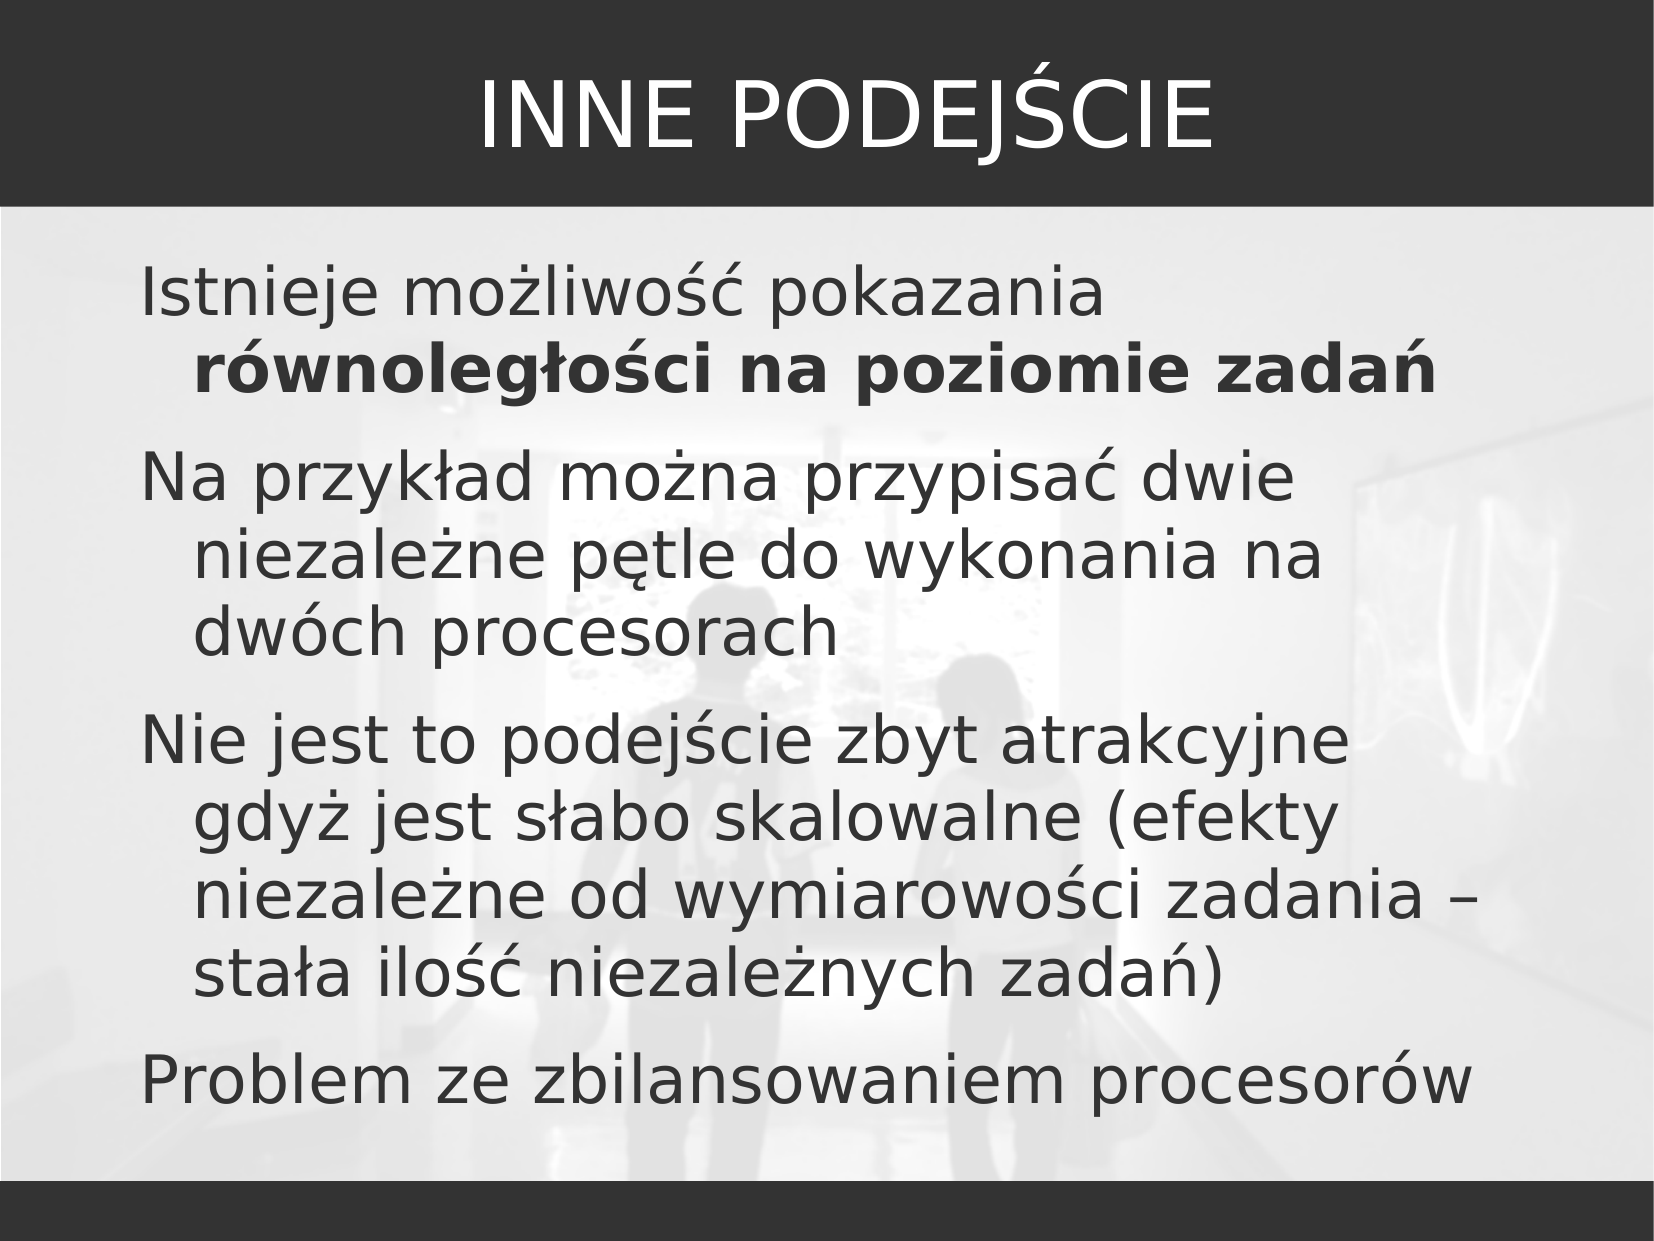

# INNE PODEJŚCIE
Istnieje możliwość pokazania równoległości na poziomie zadań
Na przykład można przypisać dwie niezależne pętle do wykonania na dwóch procesorach
Nie jest to podejście zbyt atrakcyjne gdyż jest słabo skalowalne (efekty niezależne od wymiarowości zadania – stała ilość niezależnych zadań)
Problem ze zbilansowaniem procesorów